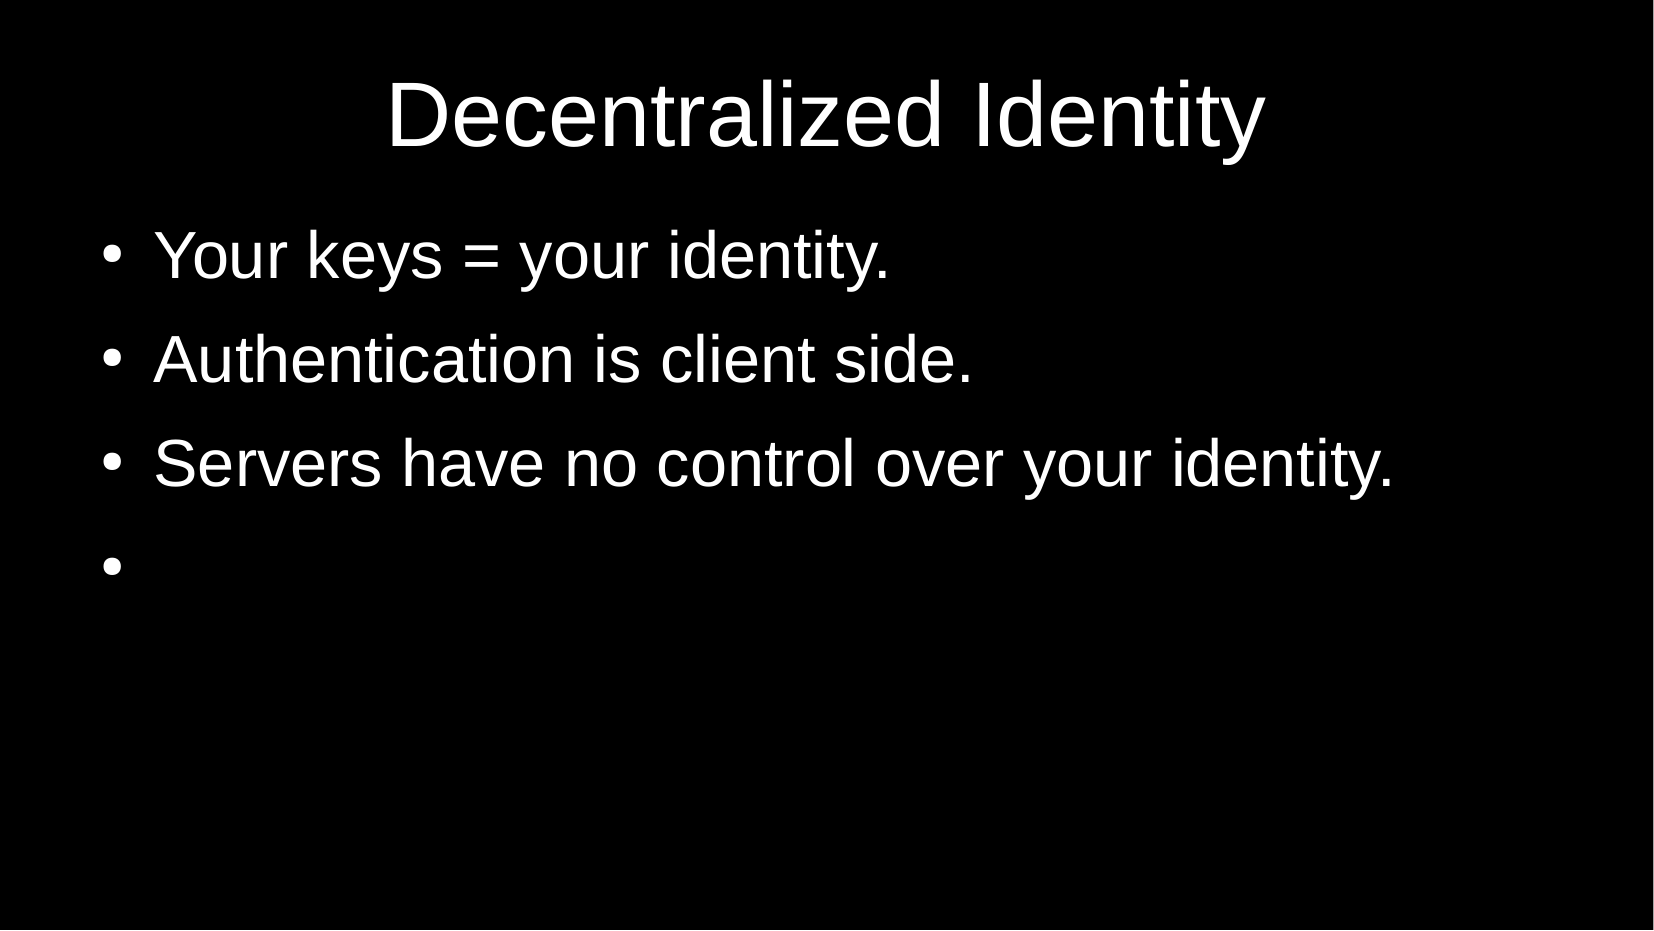

# Decentralized Identity
Your keys = your identity.
Authentication is client side.
Servers have no control over your identity.